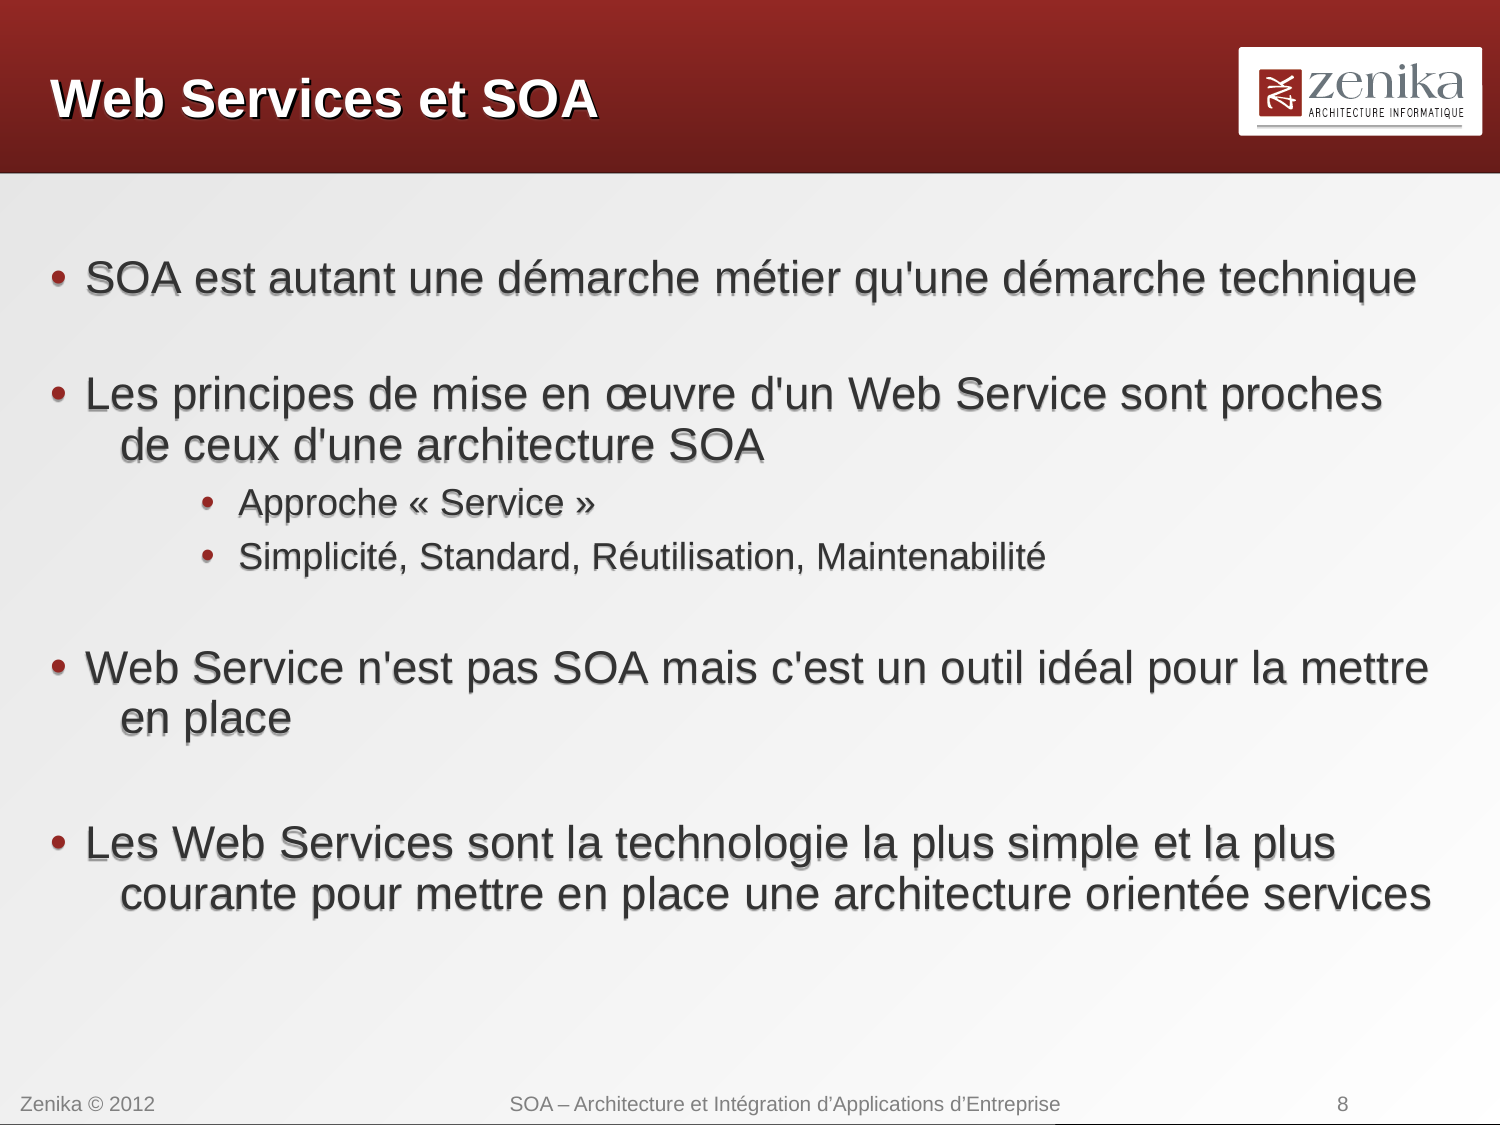

# Web Services et SOA
SOA est autant une démarche métier qu'une démarche technique
Les principes de mise en œuvre d'un Web Service sont proches de ceux d'une architecture SOA
Approche « Service »
Simplicité, Standard, Réutilisation, Maintenabilité
Web Service n'est pas SOA mais c'est un outil idéal pour la mettre en place
Les Web Services sont la technologie la plus simple et la plus courante pour mettre en place une architecture orientée services